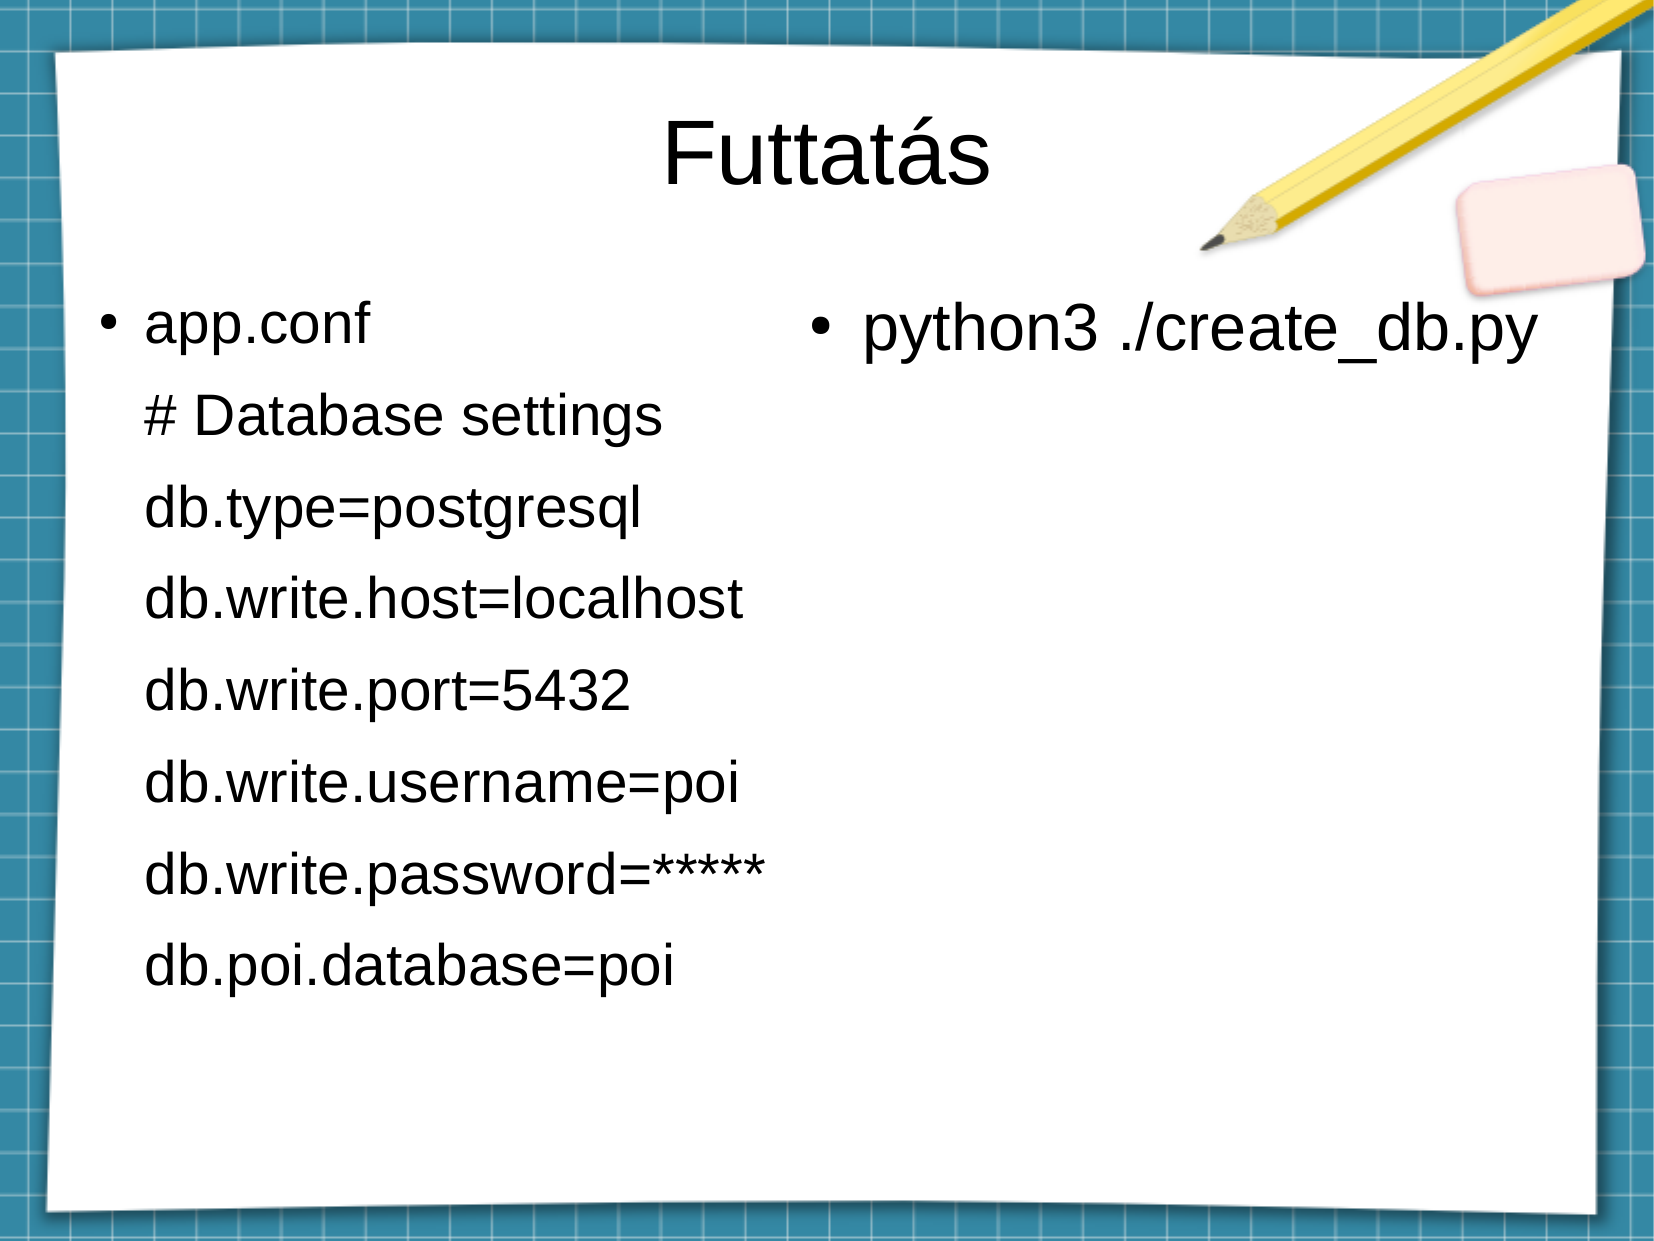

# Futtatás
app.conf
# Database settings
db.type=postgresql
db.write.host=localhost
db.write.port=5432
db.write.username=poi
db.write.password=*****
db.poi.database=poi
python3 ./create_db.py